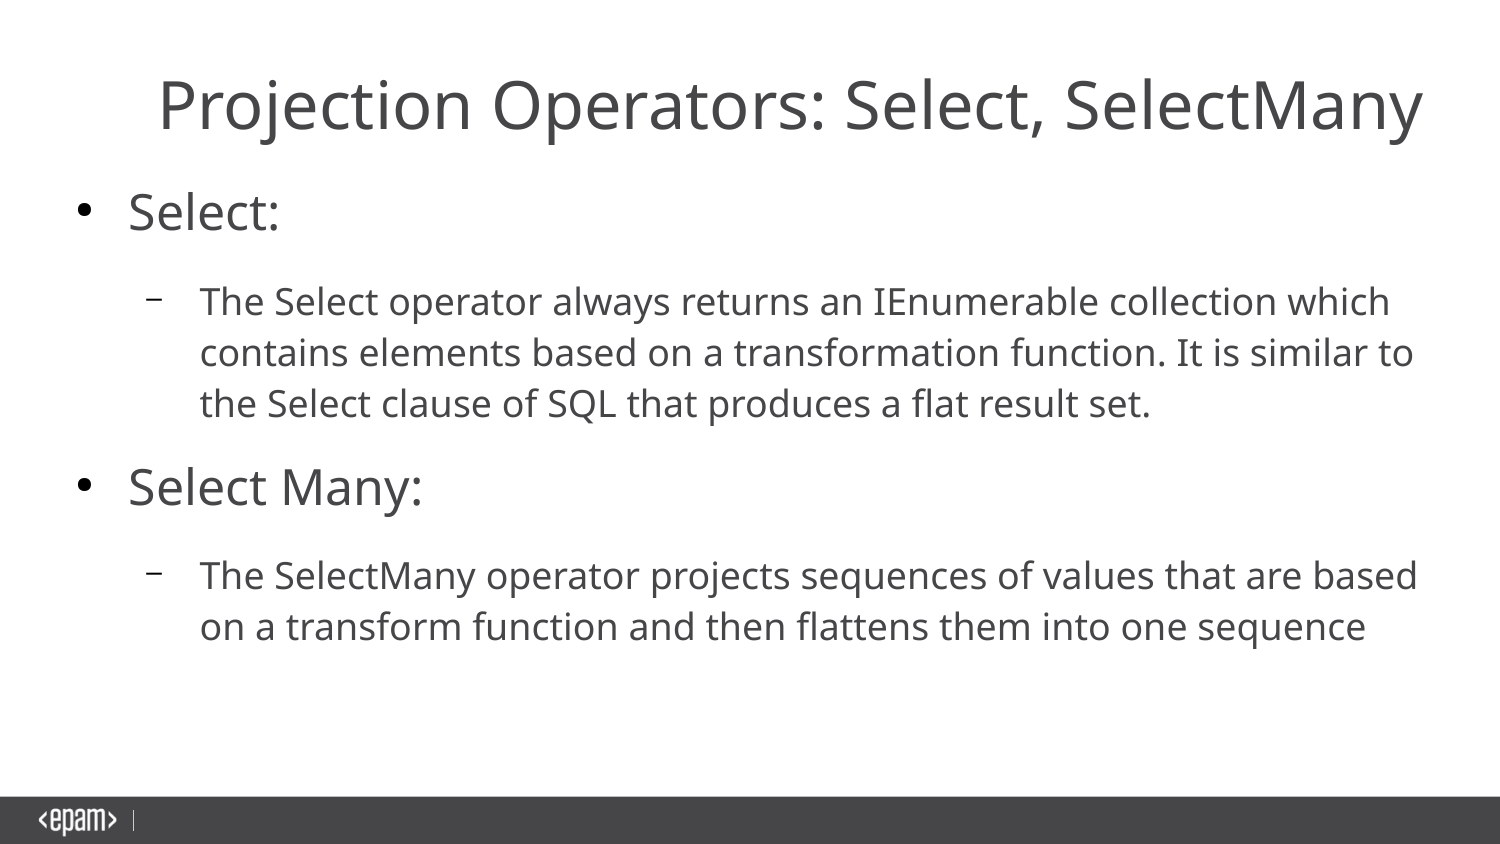

# Projection Operators: Select, SelectMany
Select:
The Select operator always returns an IEnumerable collection which contains elements based on a transformation function. It is similar to the Select clause of SQL that produces a flat result set.
Select Many:
The SelectMany operator projects sequences of values that are based on a transform function and then flattens them into one sequence